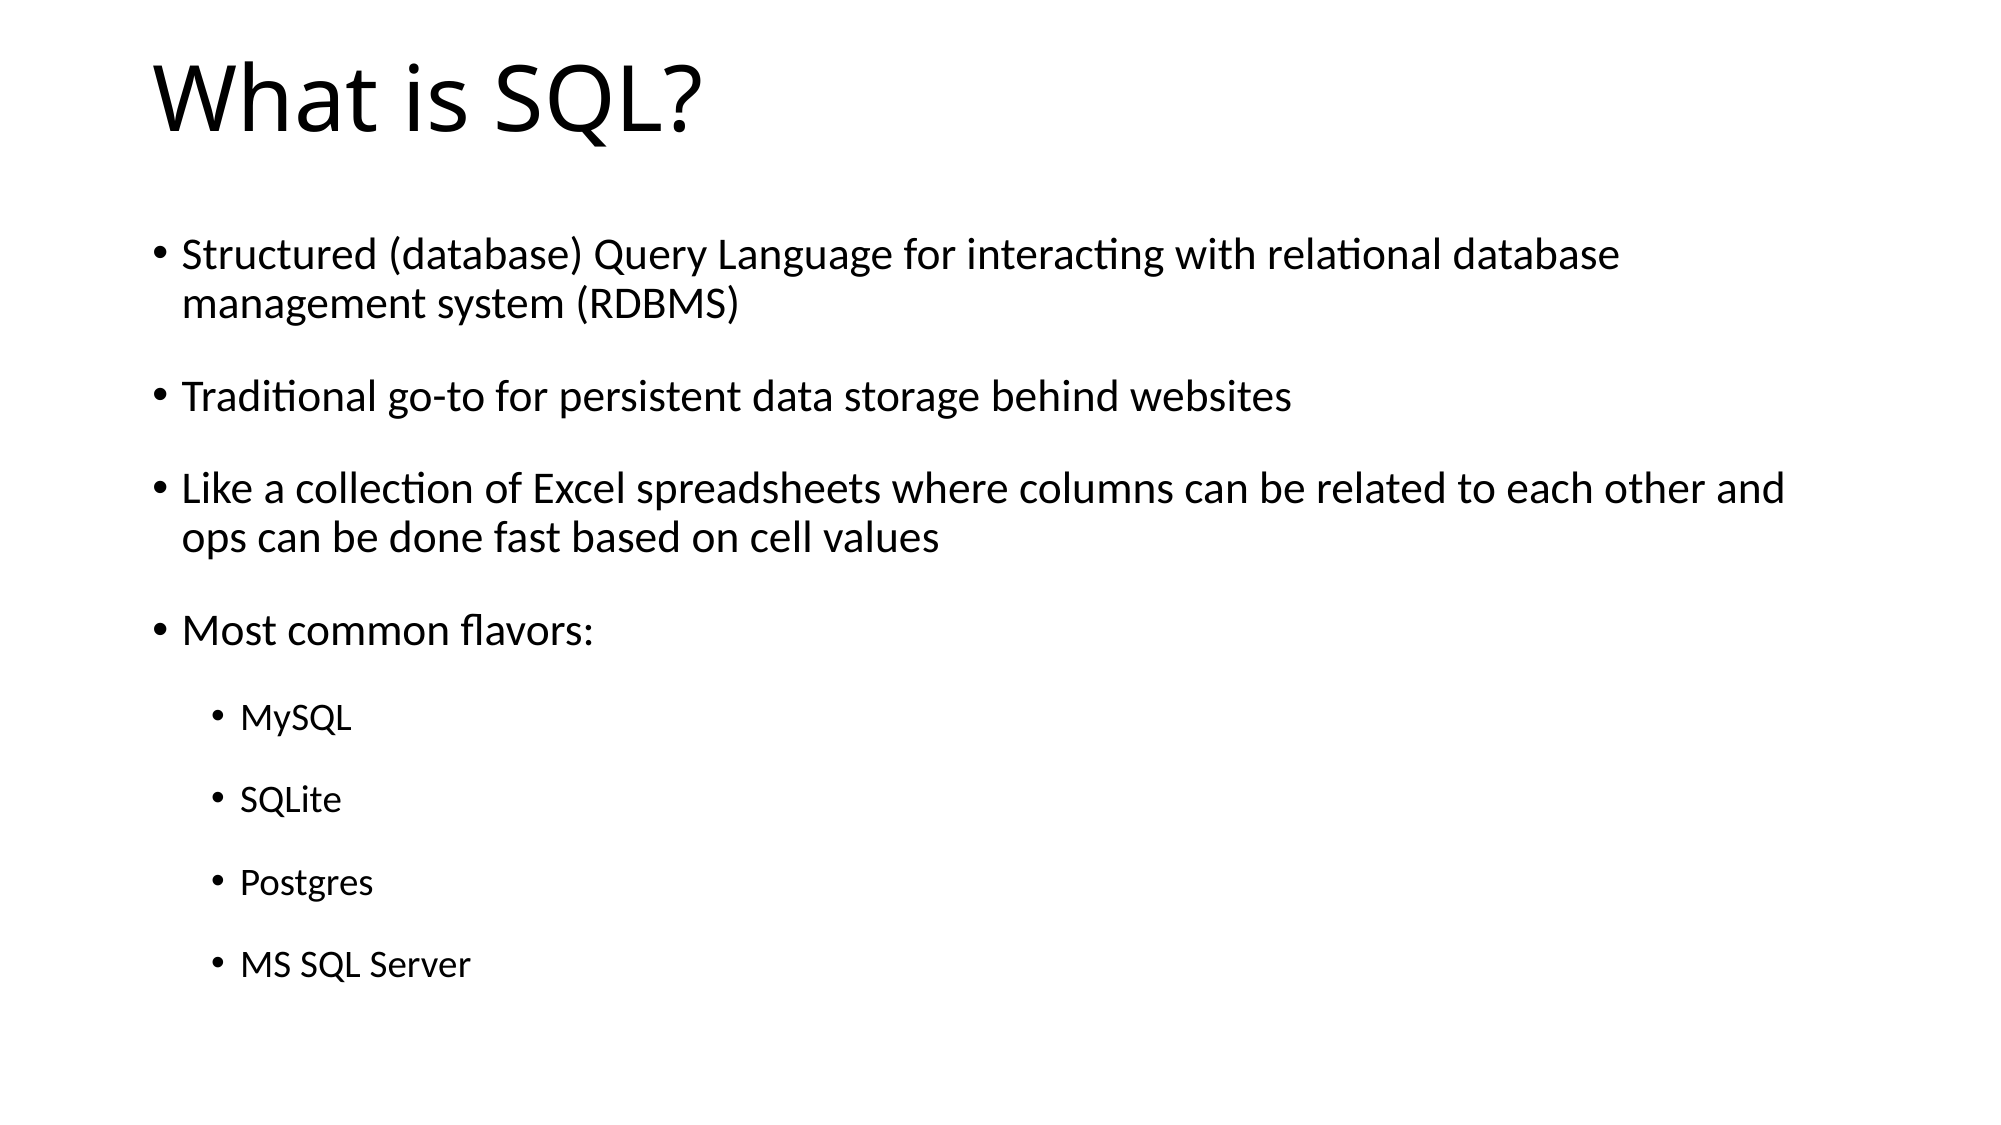

# What is SQL?
Structured (database) Query Language for interacting with relational database management system (RDBMS)
Traditional go-to for persistent data storage behind websites
Like a collection of Excel spreadsheets where columns can be related to each other and ops can be done fast based on cell values
Most common flavors:
MySQL
SQLite
Postgres
MS SQL Server